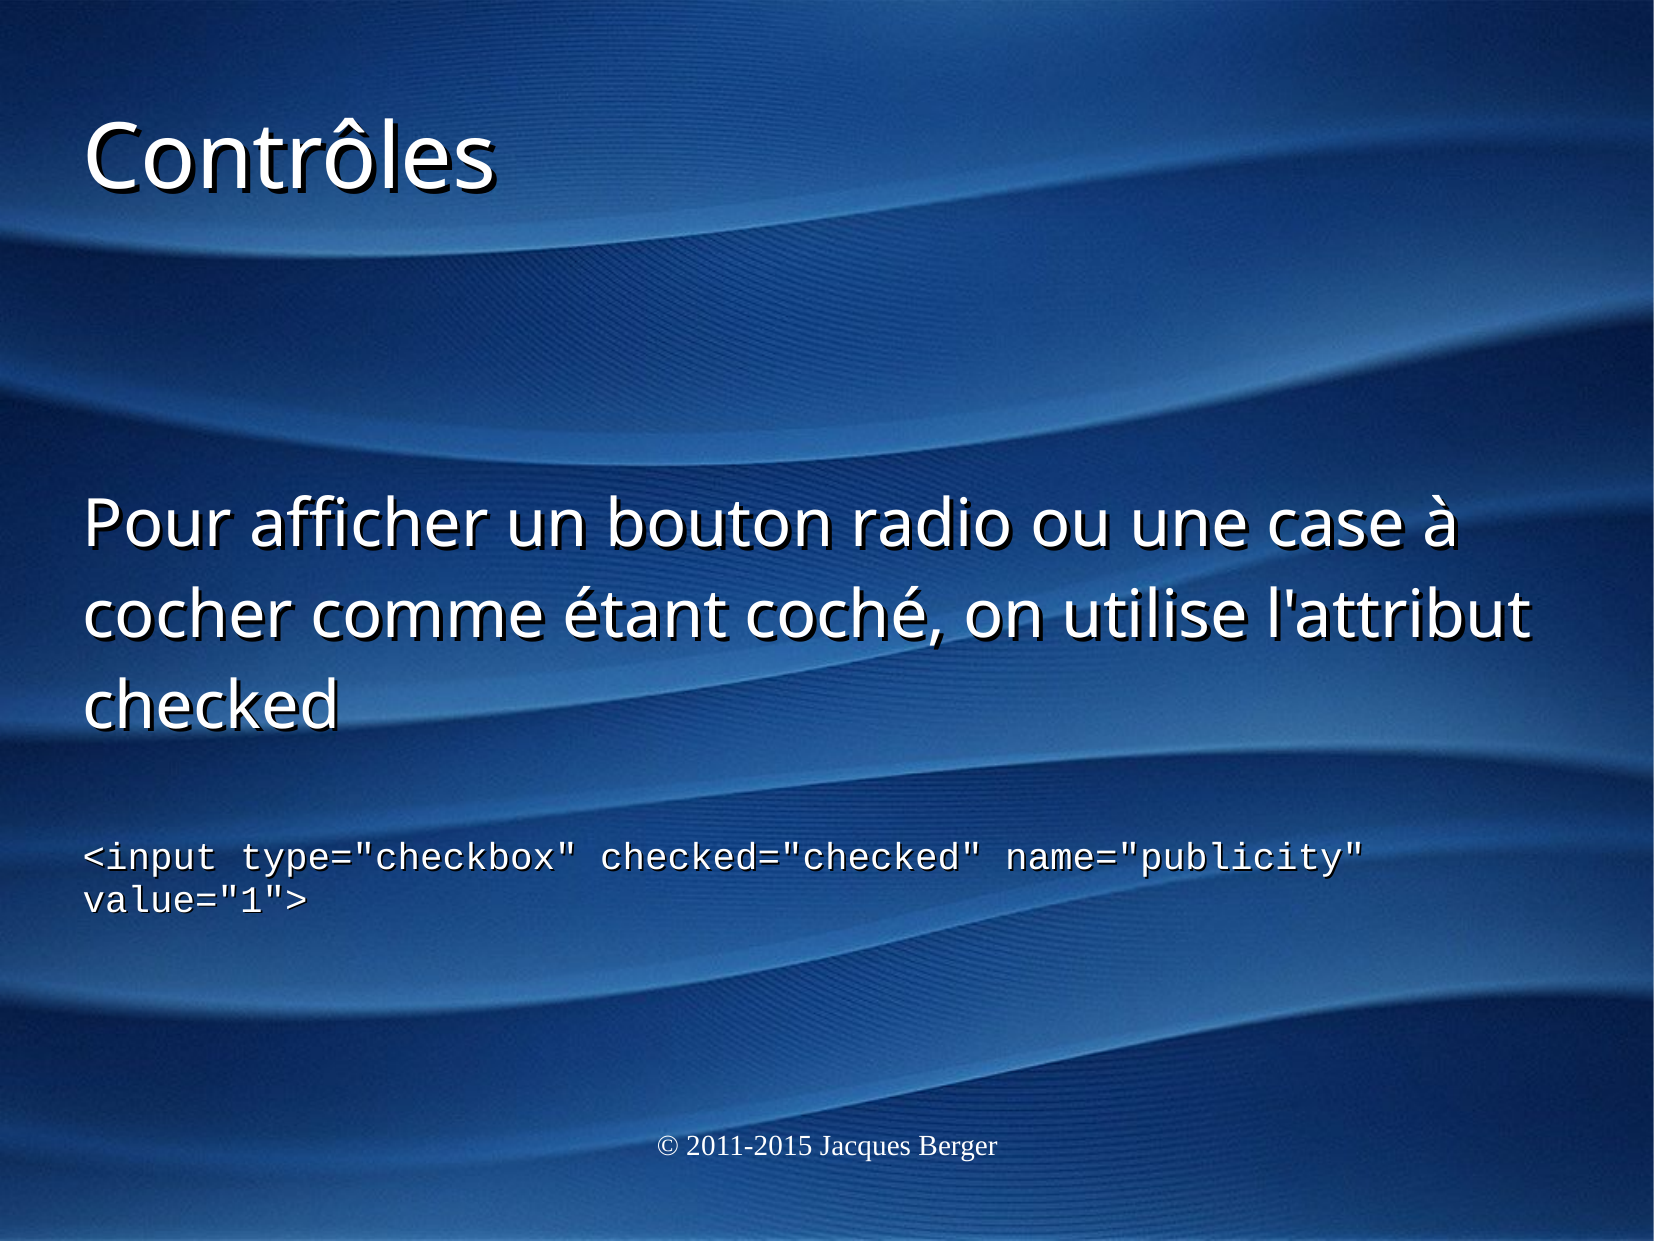

# Contrôles
Pour afficher un bouton radio ou une case à cocher comme étant coché, on utilise l'attribut checked
<input type="checkbox" checked="checked" name="publicity" value="1">
© 2011-2015 Jacques Berger